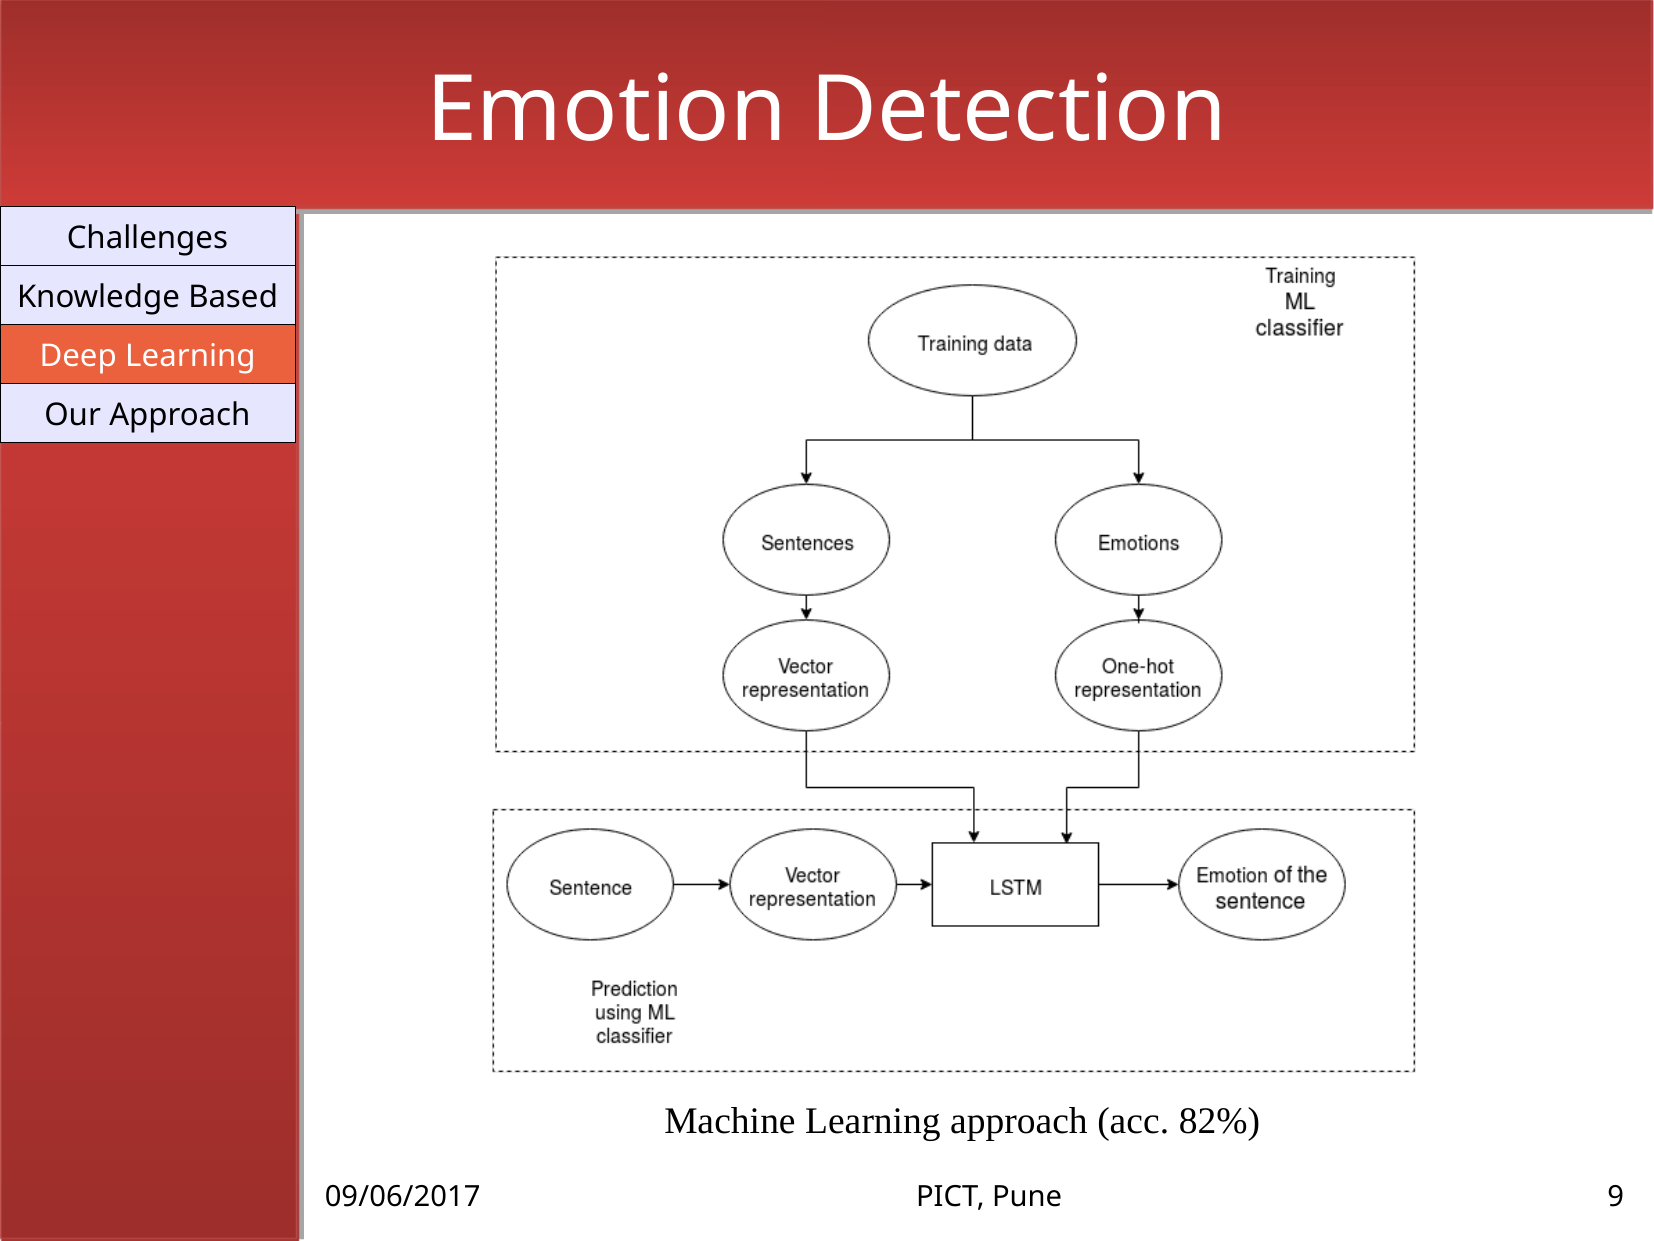

# Emotion Detection
Challenges
Knowledge Based
Deep Learning
Our Approach
Machine Learning approach (acc. 82%)
09/06/2017
PICT, Pune
9